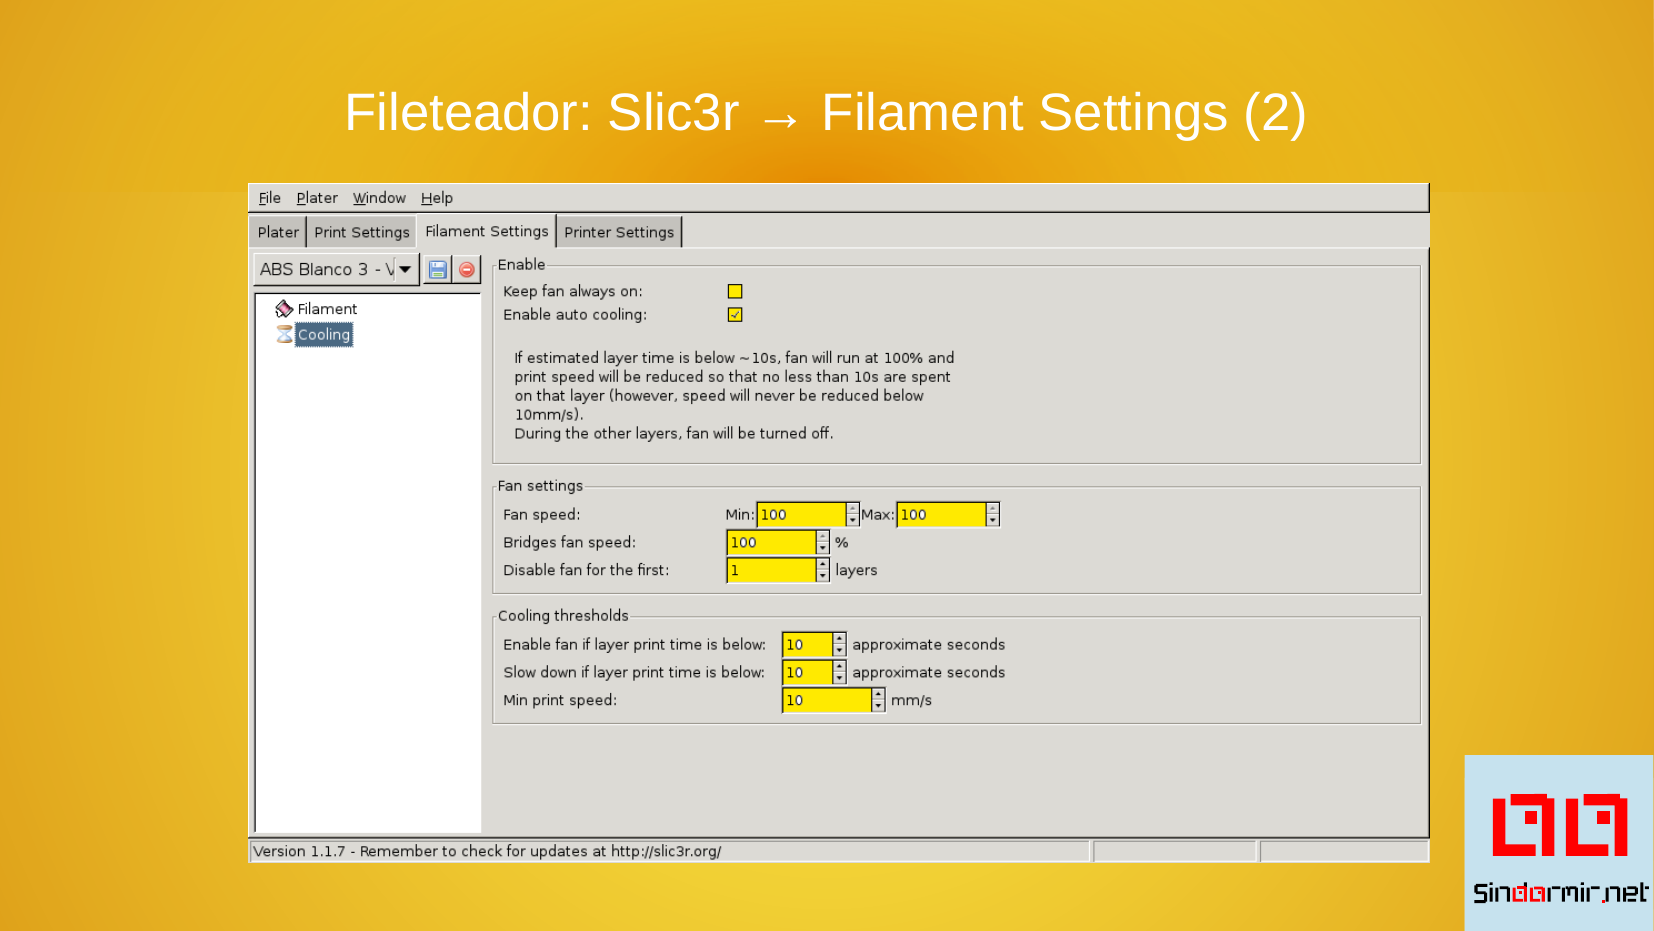

# Fileteador: Slic3r → Filament Settings (2)